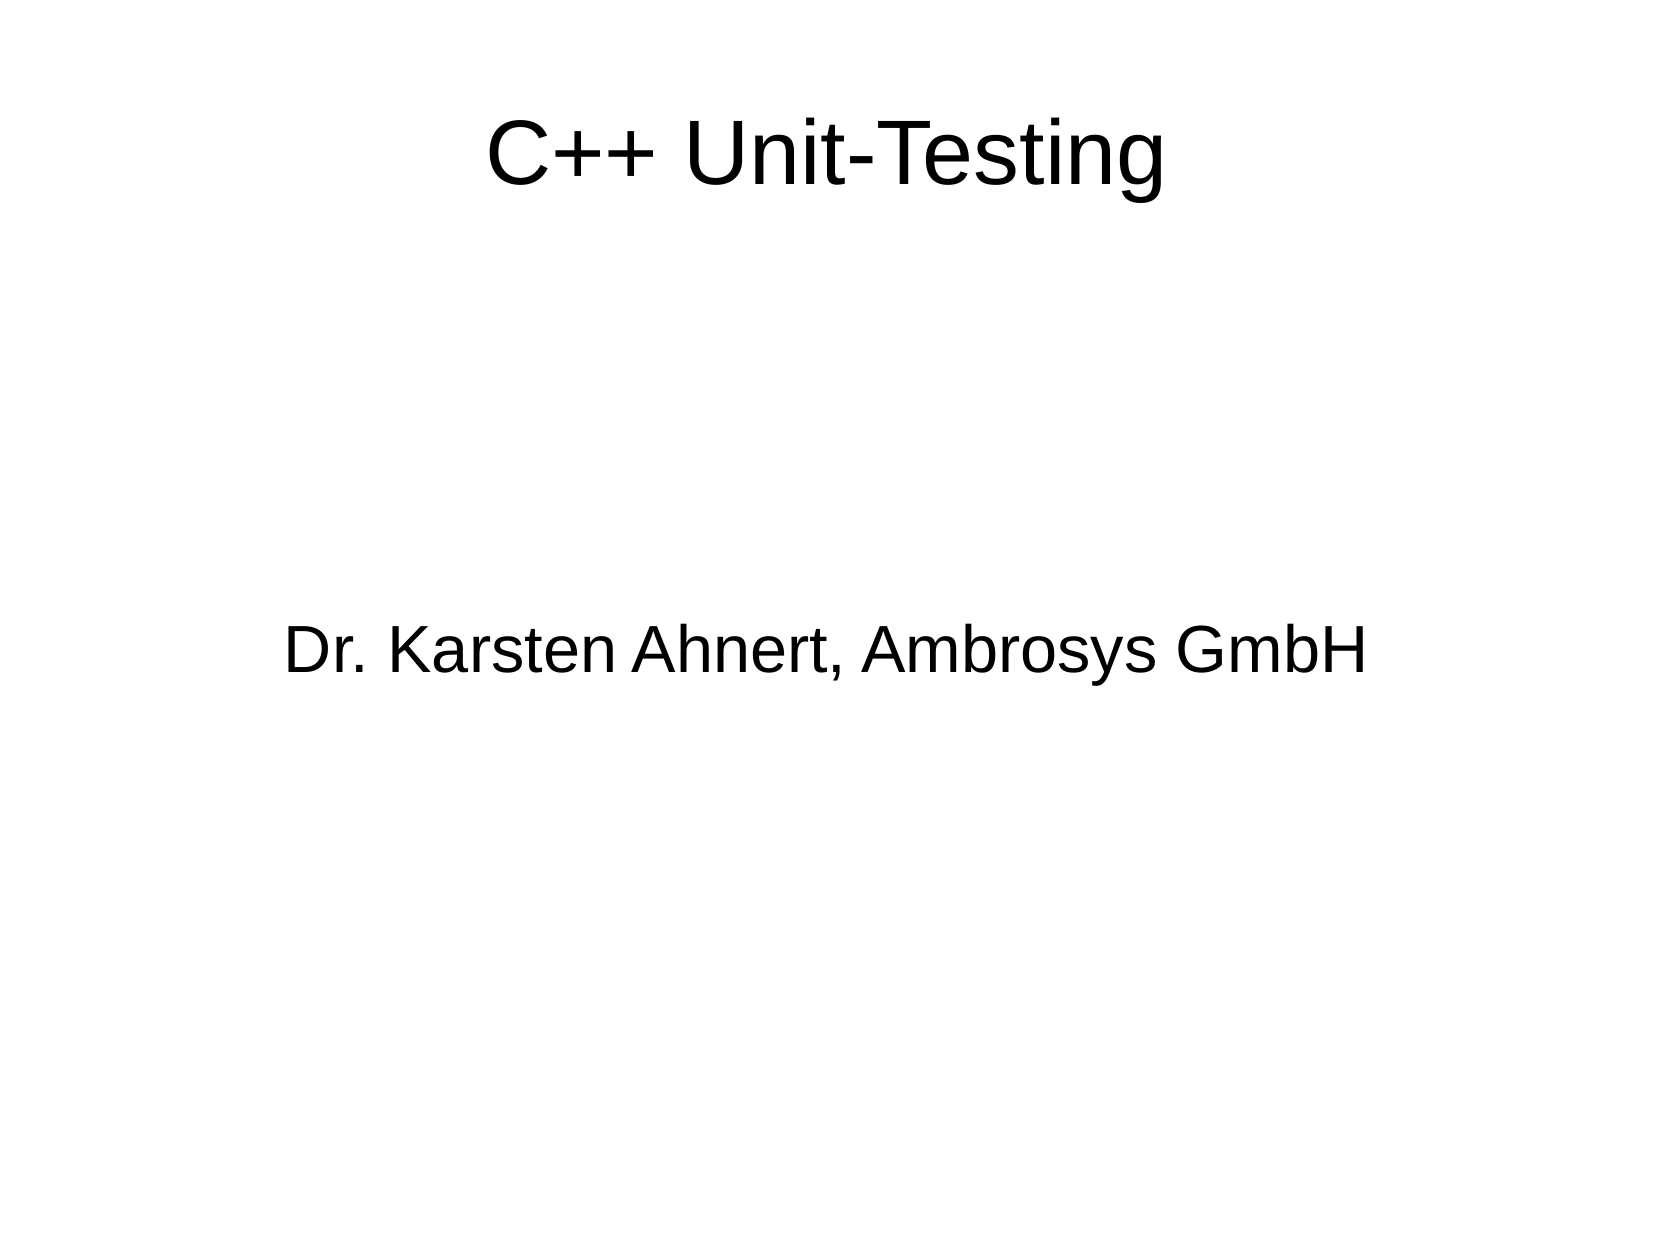

# C++ Unit-Testing
Dr. Karsten Ahnert, Ambrosys GmbH